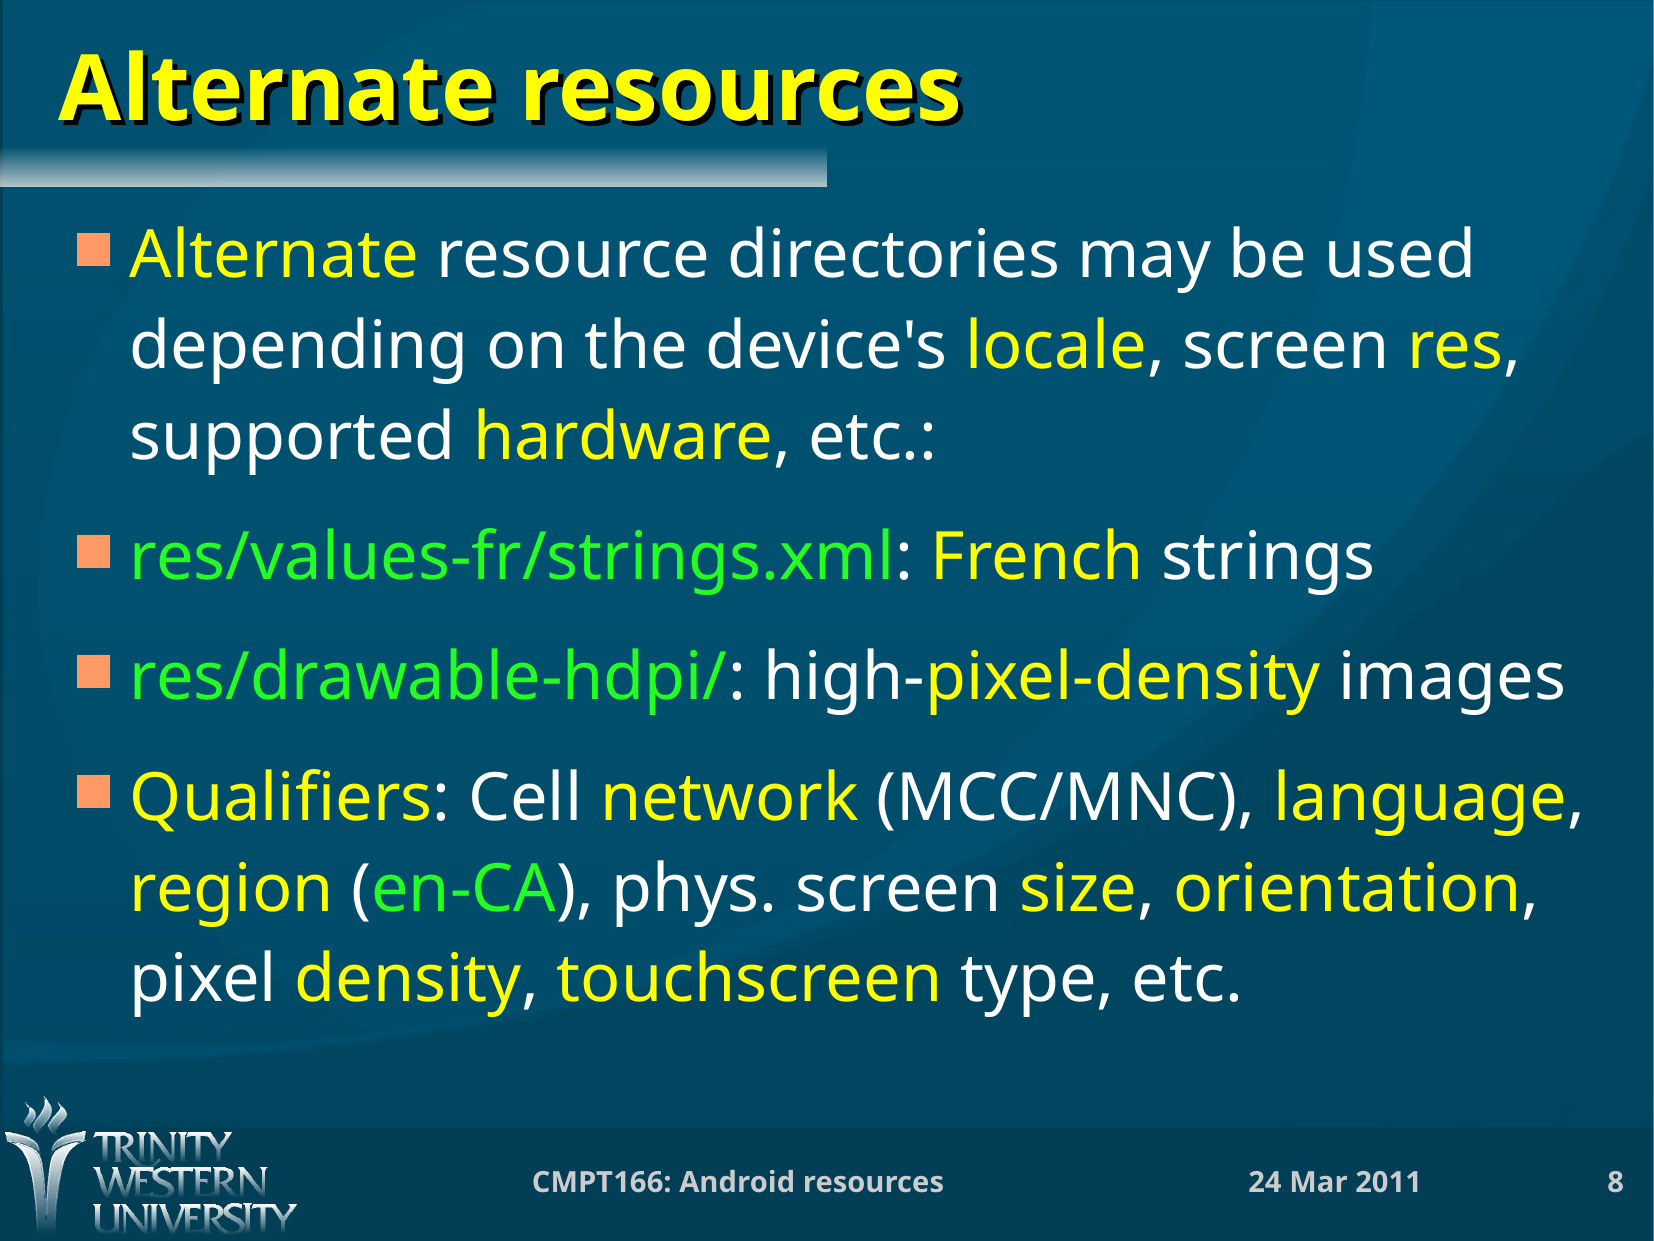

# Alternate resources
Alternate resource directories may be used depending on the device's locale, screen res, supported hardware, etc.:
res/values-fr/strings.xml: French strings
res/drawable-hdpi/: high-pixel-density images
Qualifiers: Cell network (MCC/MNC), language, region (en-CA), phys. screen size, orientation, pixel density, touchscreen type, etc.
CMPT166: Android resources
24 Mar 2011
8